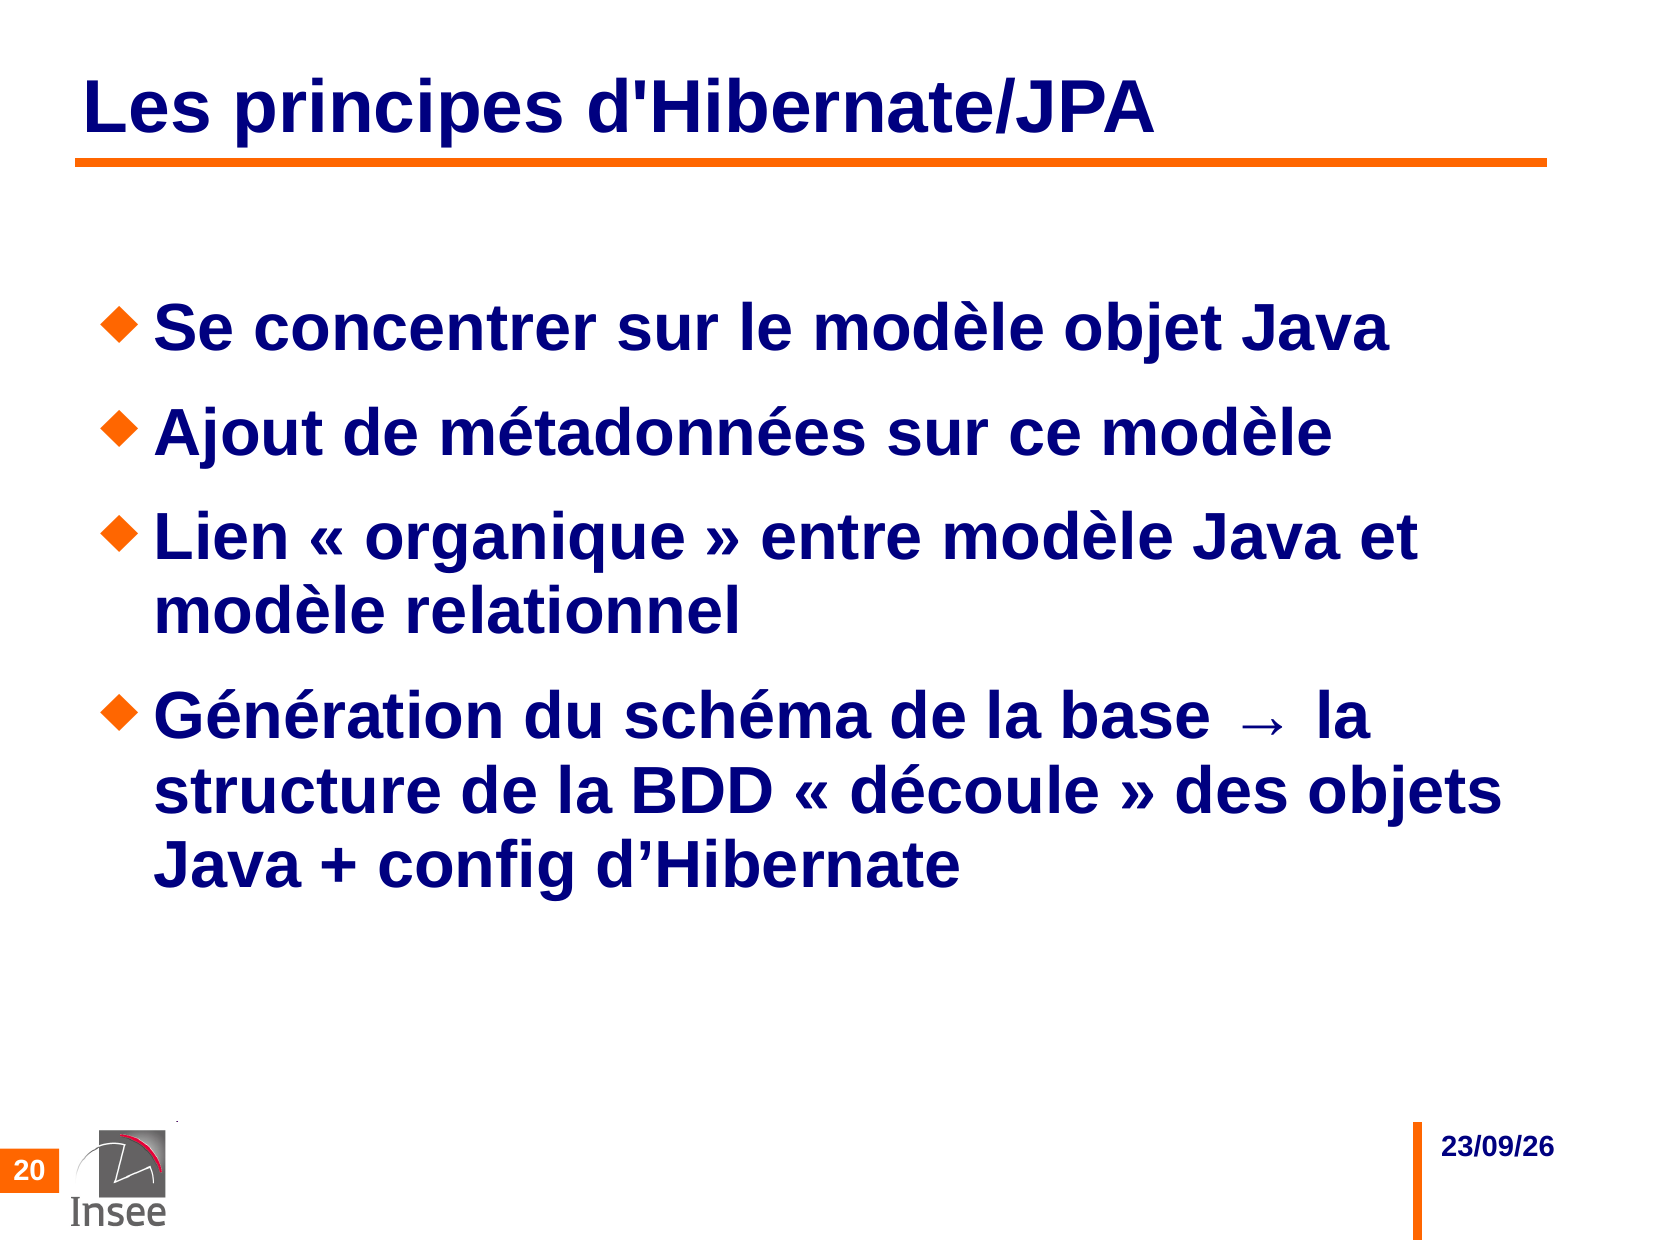

# Les principes d'Hibernate/JPA
Se concentrer sur le modèle objet Java
Ajout de métadonnées sur ce modèle
Lien « organique » entre modèle Java et modèle relationnel
Génération du schéma de la base → la structure de la BDD « découle » des objets Java + config d’Hibernate
20